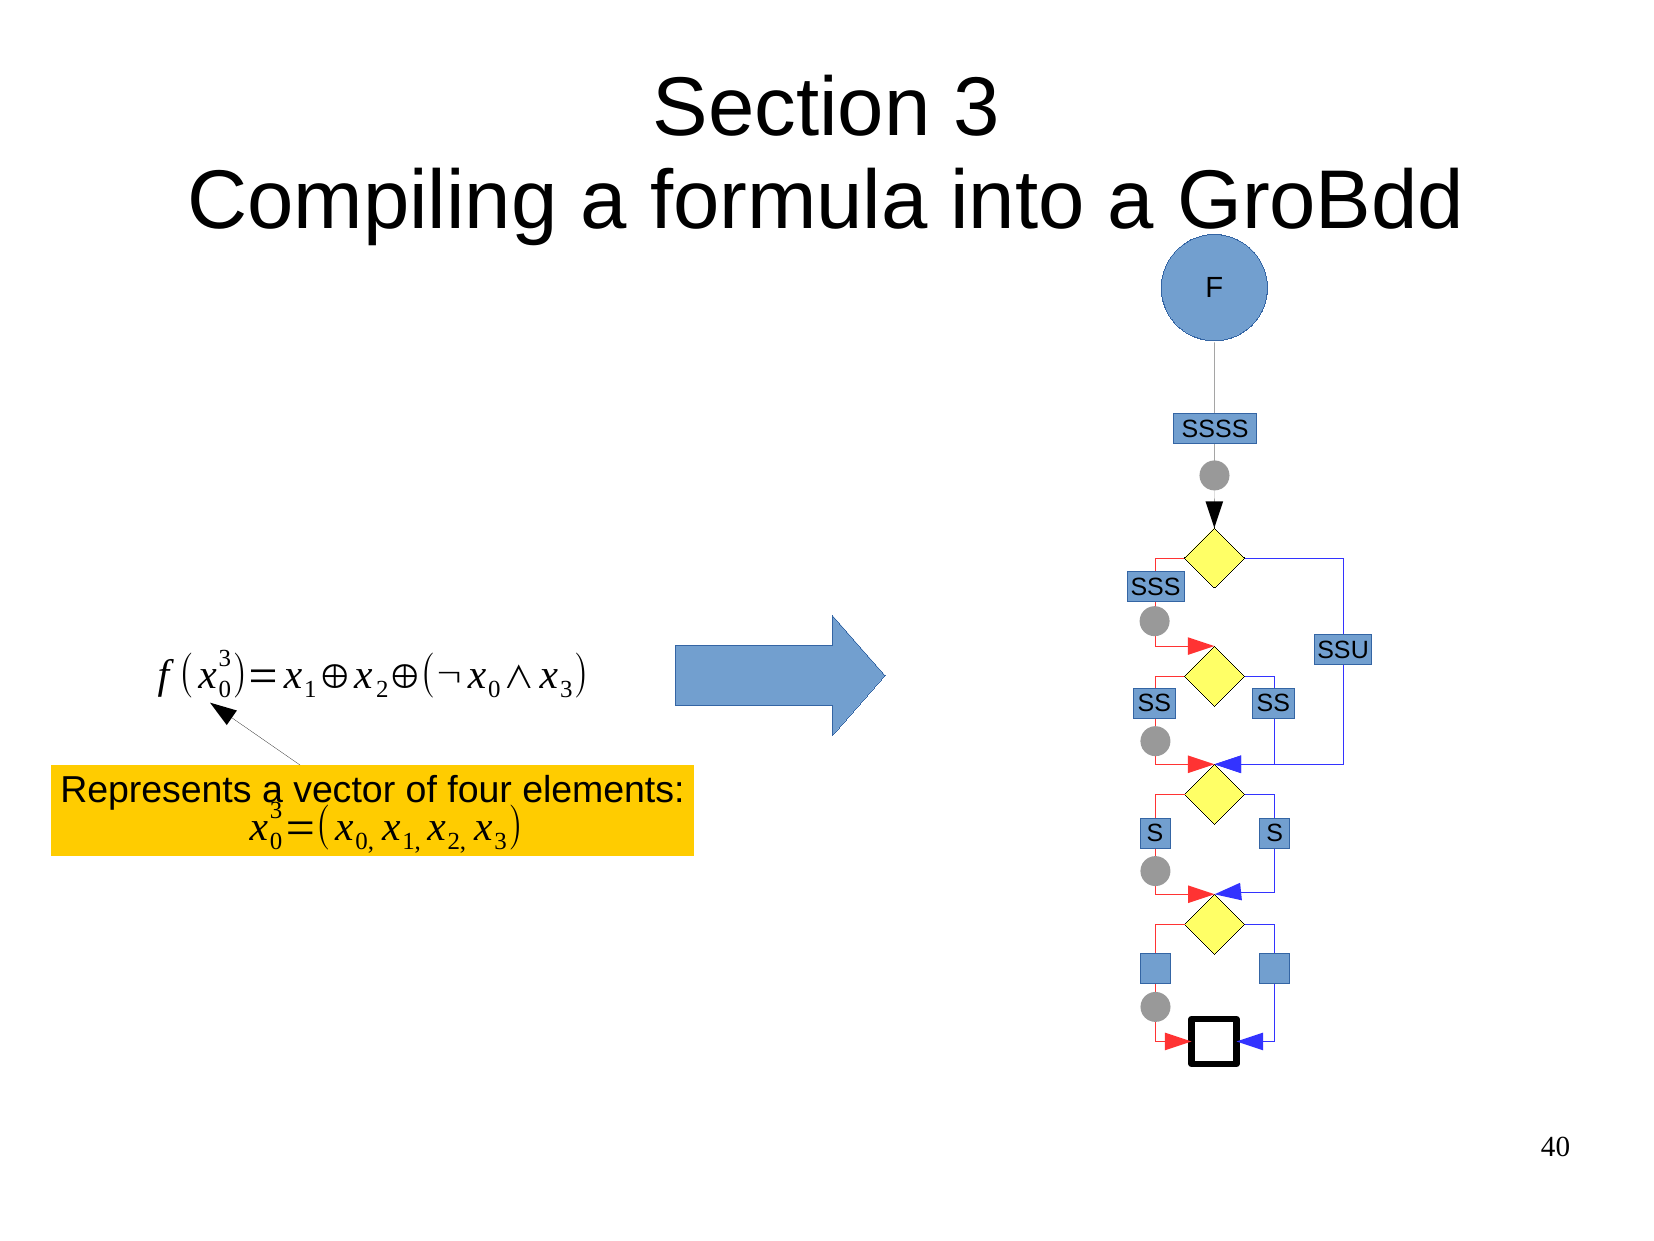

# Section 3 Compiling a formula into a GroBdd
F
SSSS
SSS
SSU
SS
SS
Represents a vector of four elements:
S
S
40